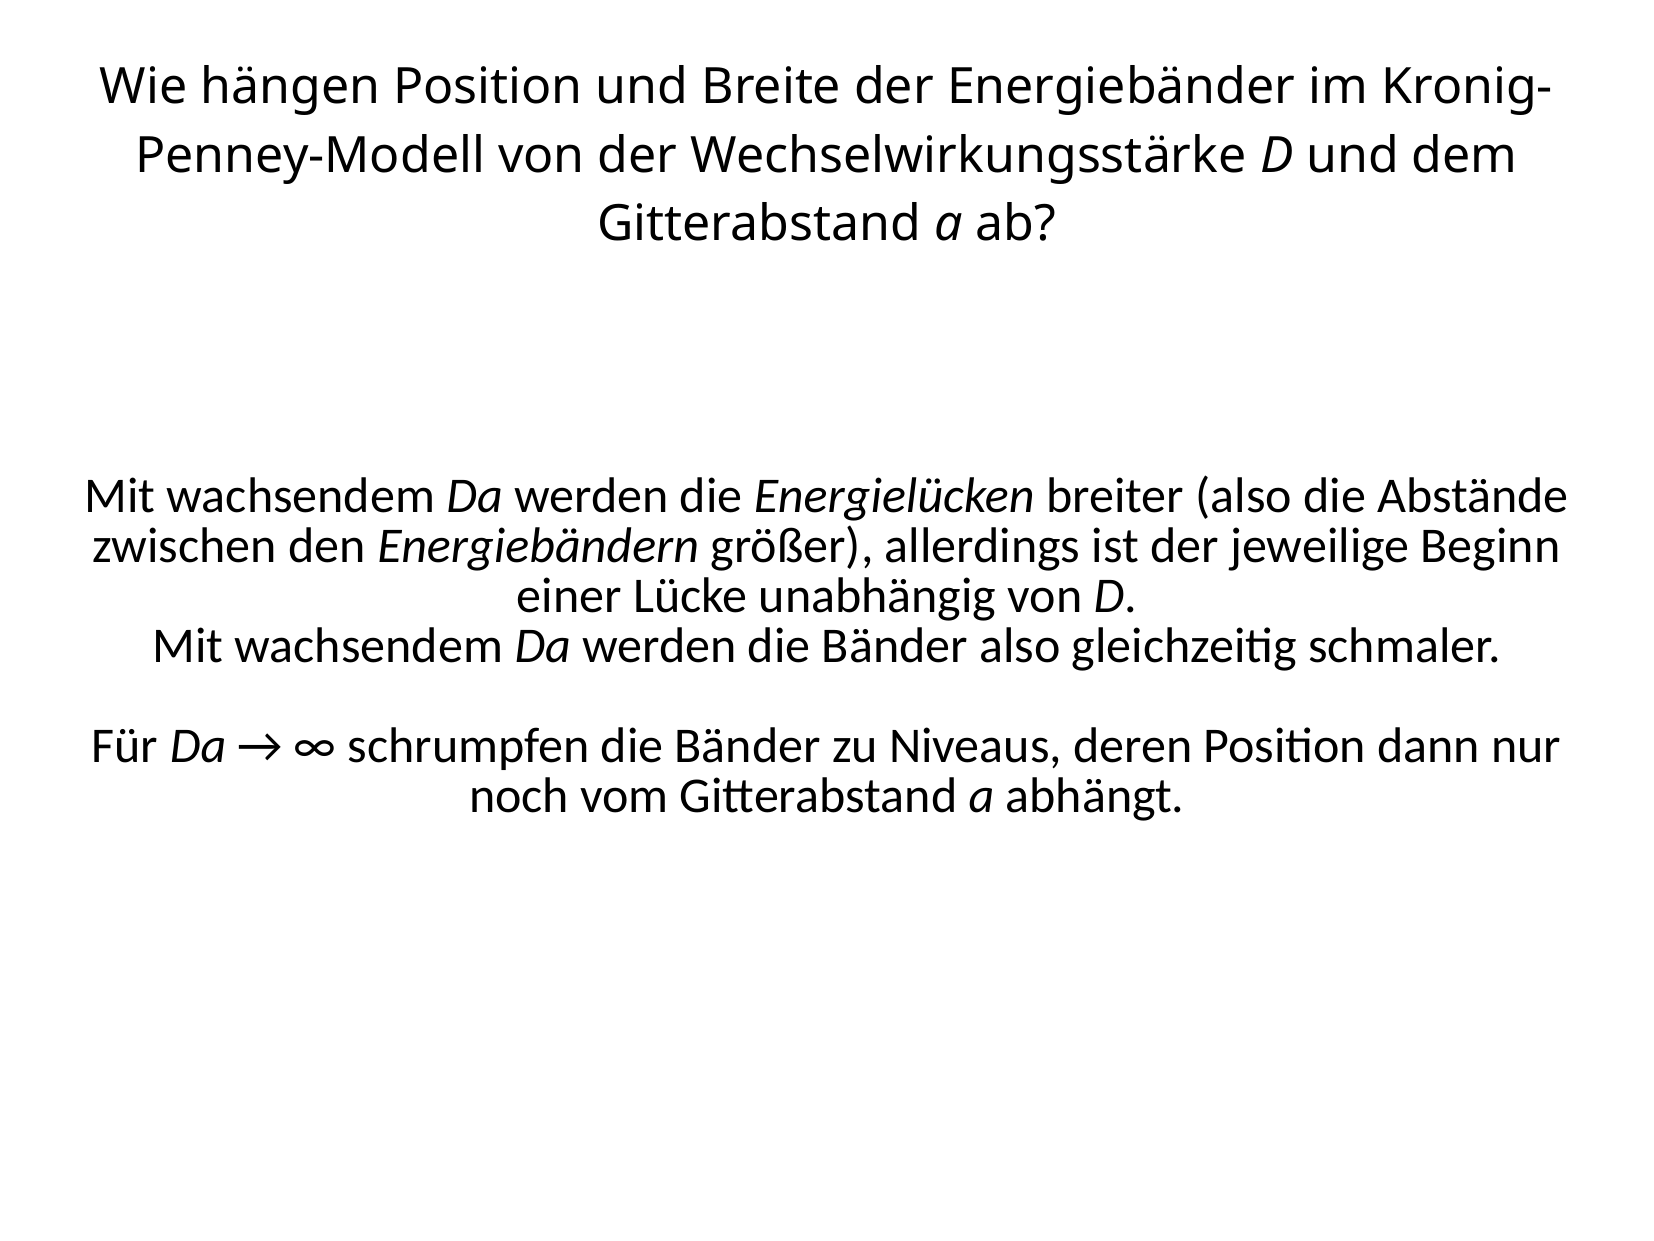

# Wie hängen Position und Breite der Energiebänder im Kronig-Penney-Modell von der Wechselwirkungsstärke D und dem Gitterabstand a ab?
Mit wachsendem Da werden die Energielücken breiter (also die Abstände zwischen den Energiebändern größer), allerdings ist der jeweilige Beginn einer Lücke unabhängig von D.
Mit wachsendem Da werden die Bänder also gleichzeitig schmaler.
Für Da → ∞ schrumpfen die Bänder zu Niveaus, deren Position dann nur noch vom Gitterabstand a abhängt.